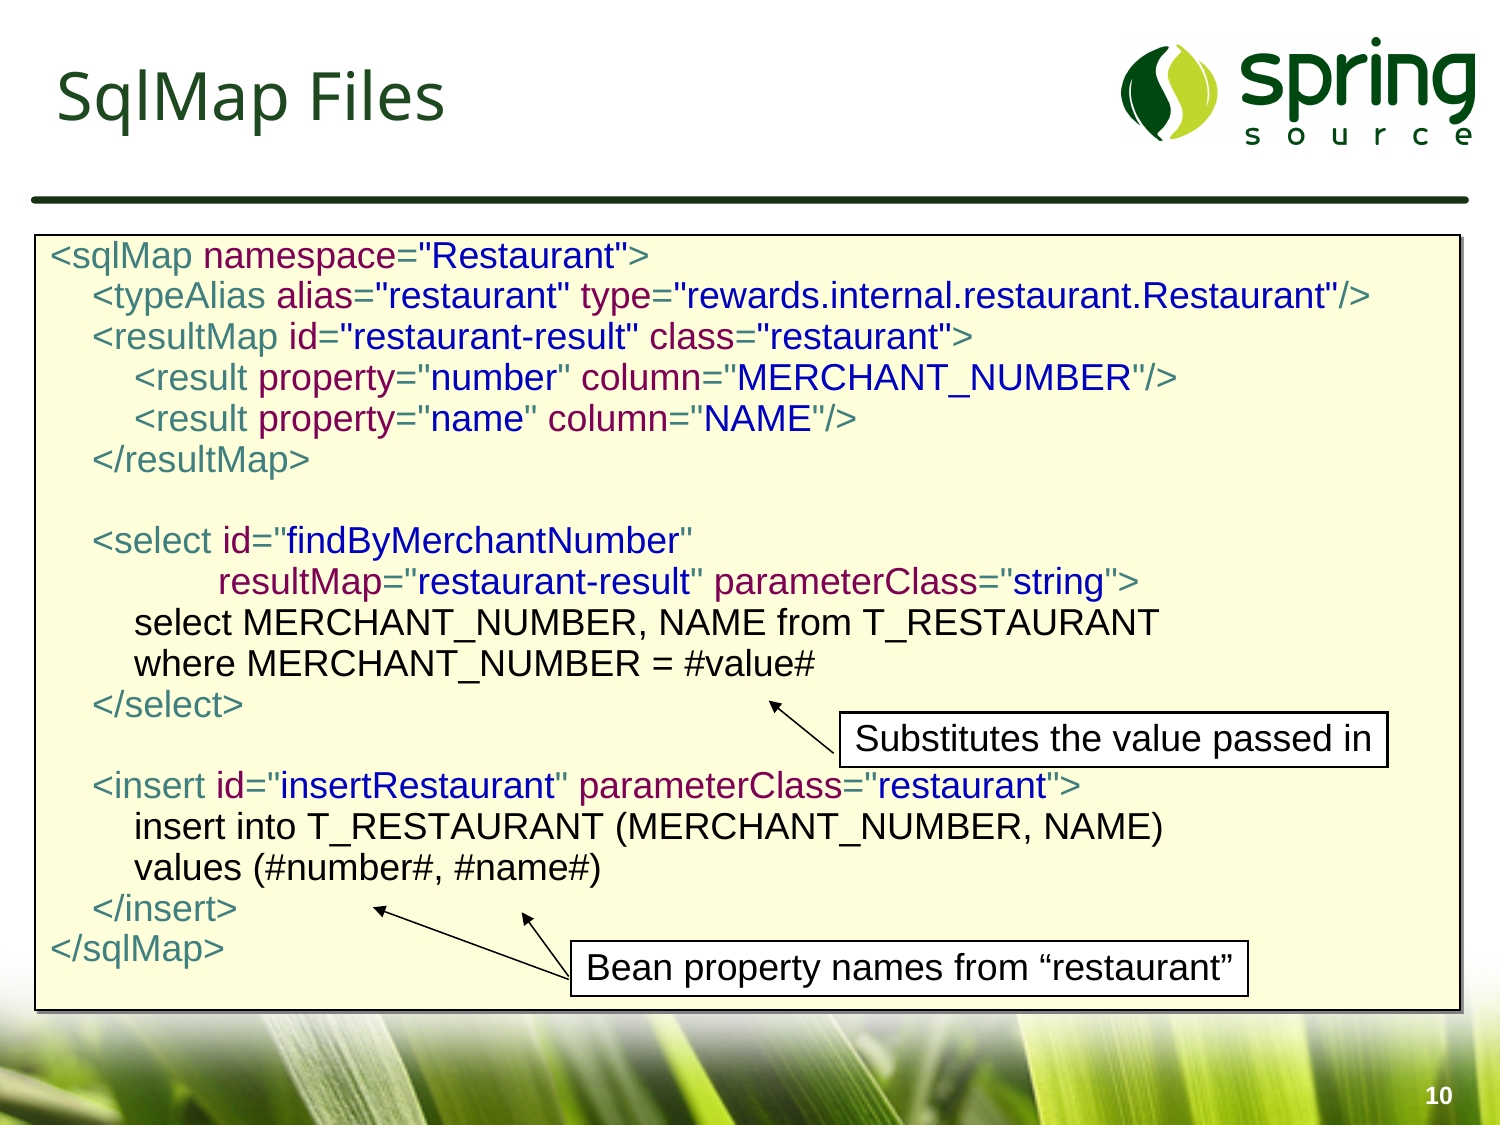

# SqlMap Files
<sqlMap namespace="Restaurant">
 <typeAlias alias="restaurant" type="rewards.internal.restaurant.Restaurant"/>
 <resultMap id="restaurant-result" class="restaurant">
 <result property="number" column="MERCHANT_NUMBER"/>
 <result property="name" column="NAME"/>
 </resultMap>
 <select id="findByMerchantNumber"
 resultMap="restaurant-result" parameterClass="string">
 select MERCHANT_NUMBER, NAME from T_RESTAURANT
 where MERCHANT_NUMBER = #value#
 </select>
 <insert id="insertRestaurant" parameterClass="restaurant">
 insert into T_RESTAURANT (MERCHANT_NUMBER, NAME)‏
 values (#number#, #name#)‏
 </insert>
</sqlMap>
Substitutes the value passed in
Bean property names from “restaurant”